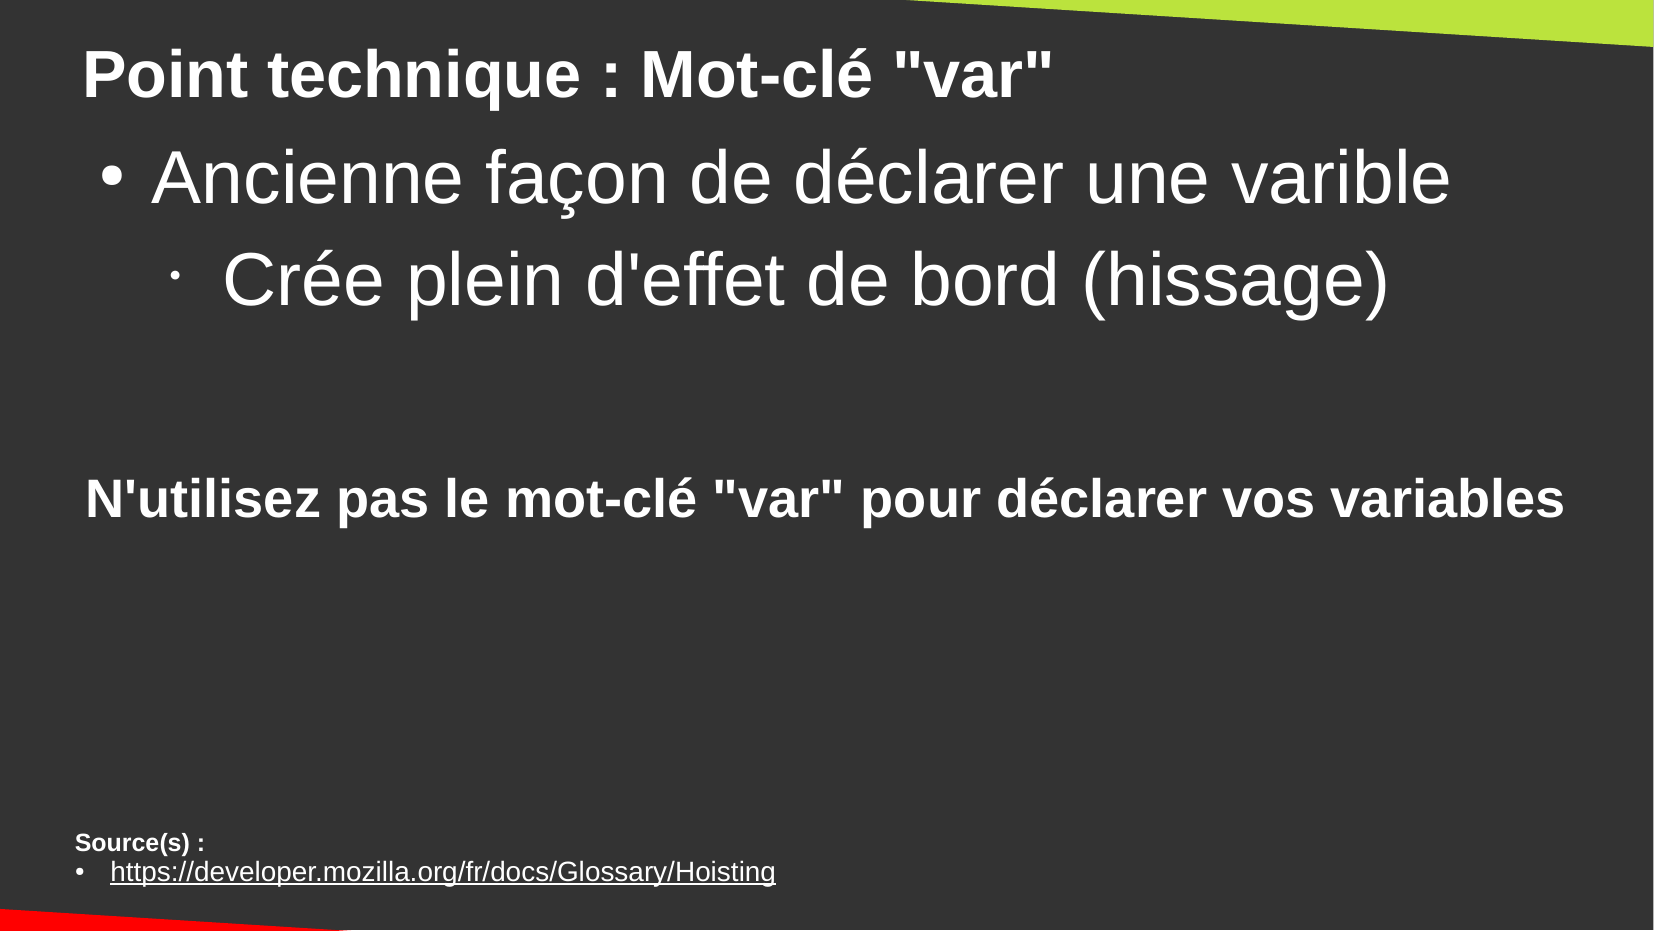

# Point technique : Mot-clé "var"
Ancienne façon de déclarer une varible
Crée plein d'effet de bord (hissage)
N'utilisez pas le mot-clé "var" pour déclarer vos variables
Source(s) :
https://developer.mozilla.org/fr/docs/Glossary/Hoisting